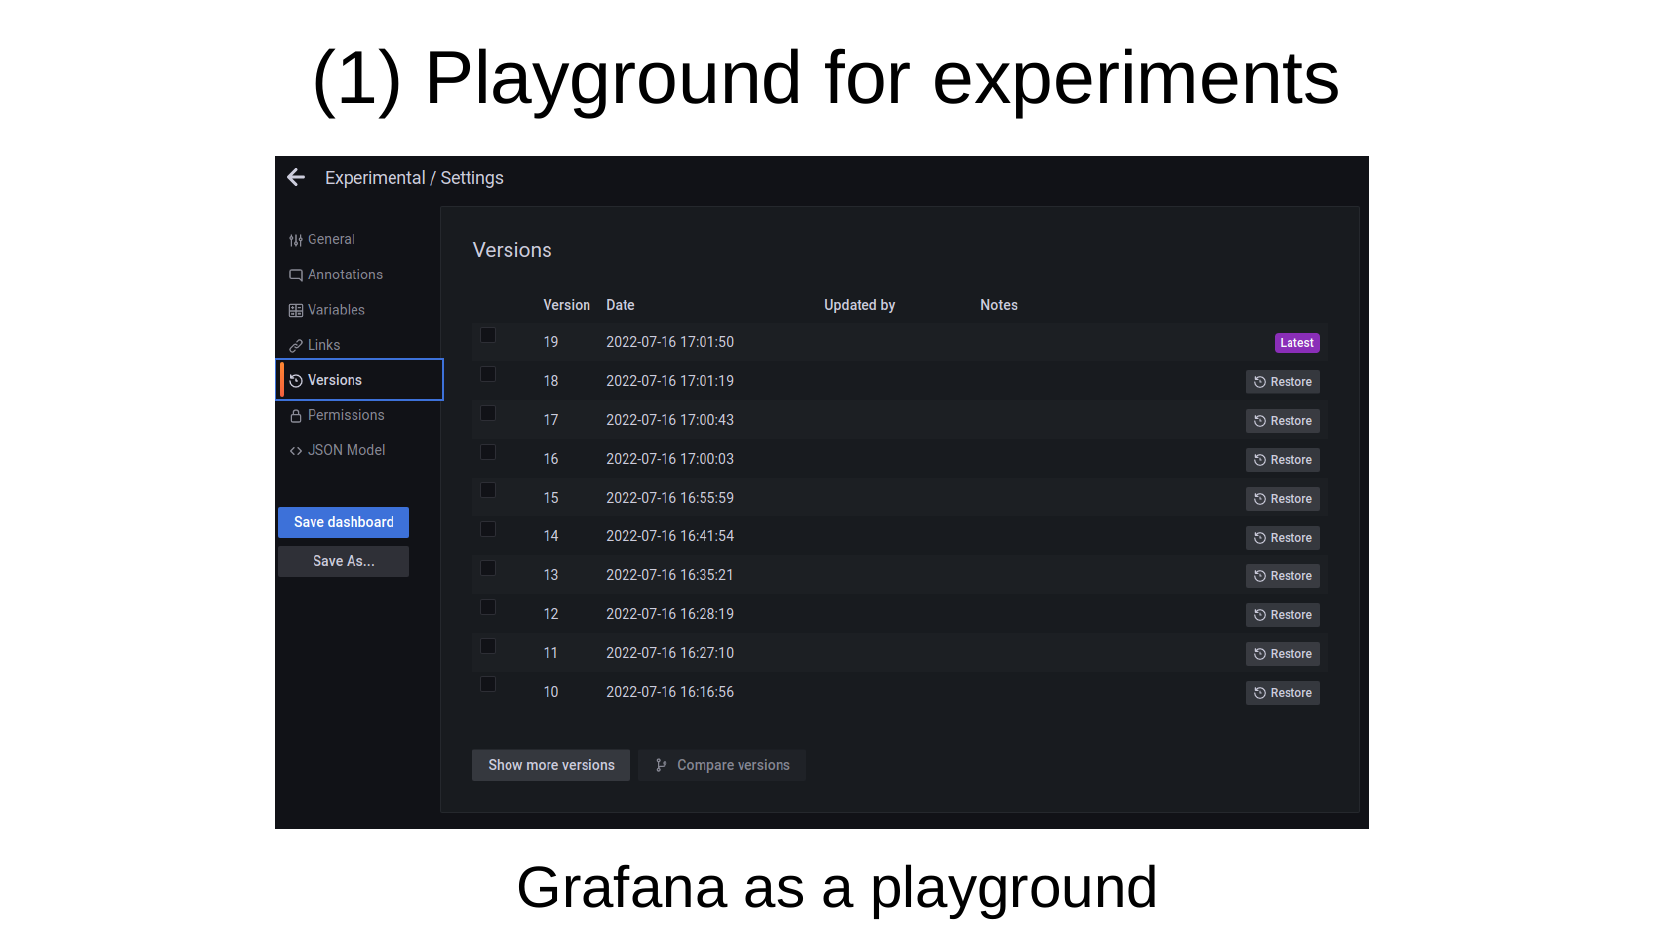

# (1) Playground for experiments
Grafana as a playground